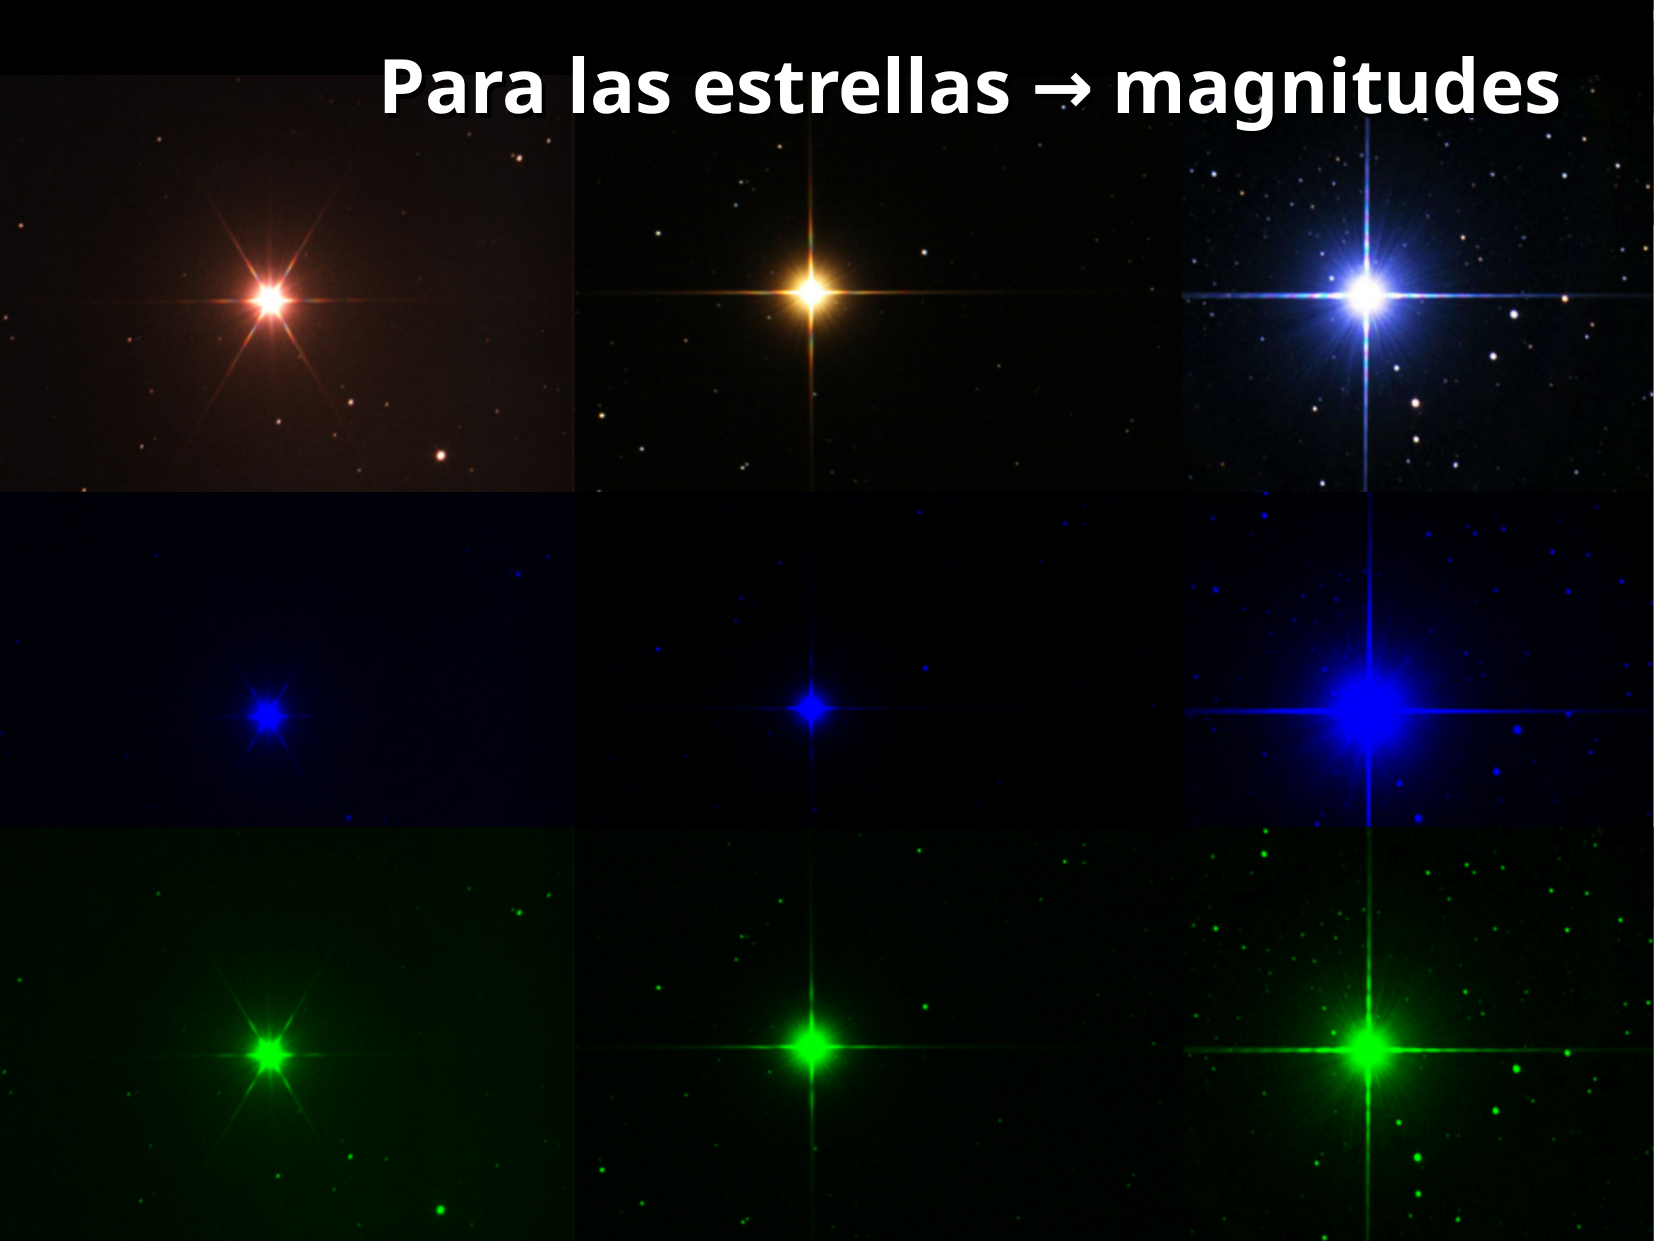

# Para las estrellas → magnitudes
H. Asorey - Física IV B
60